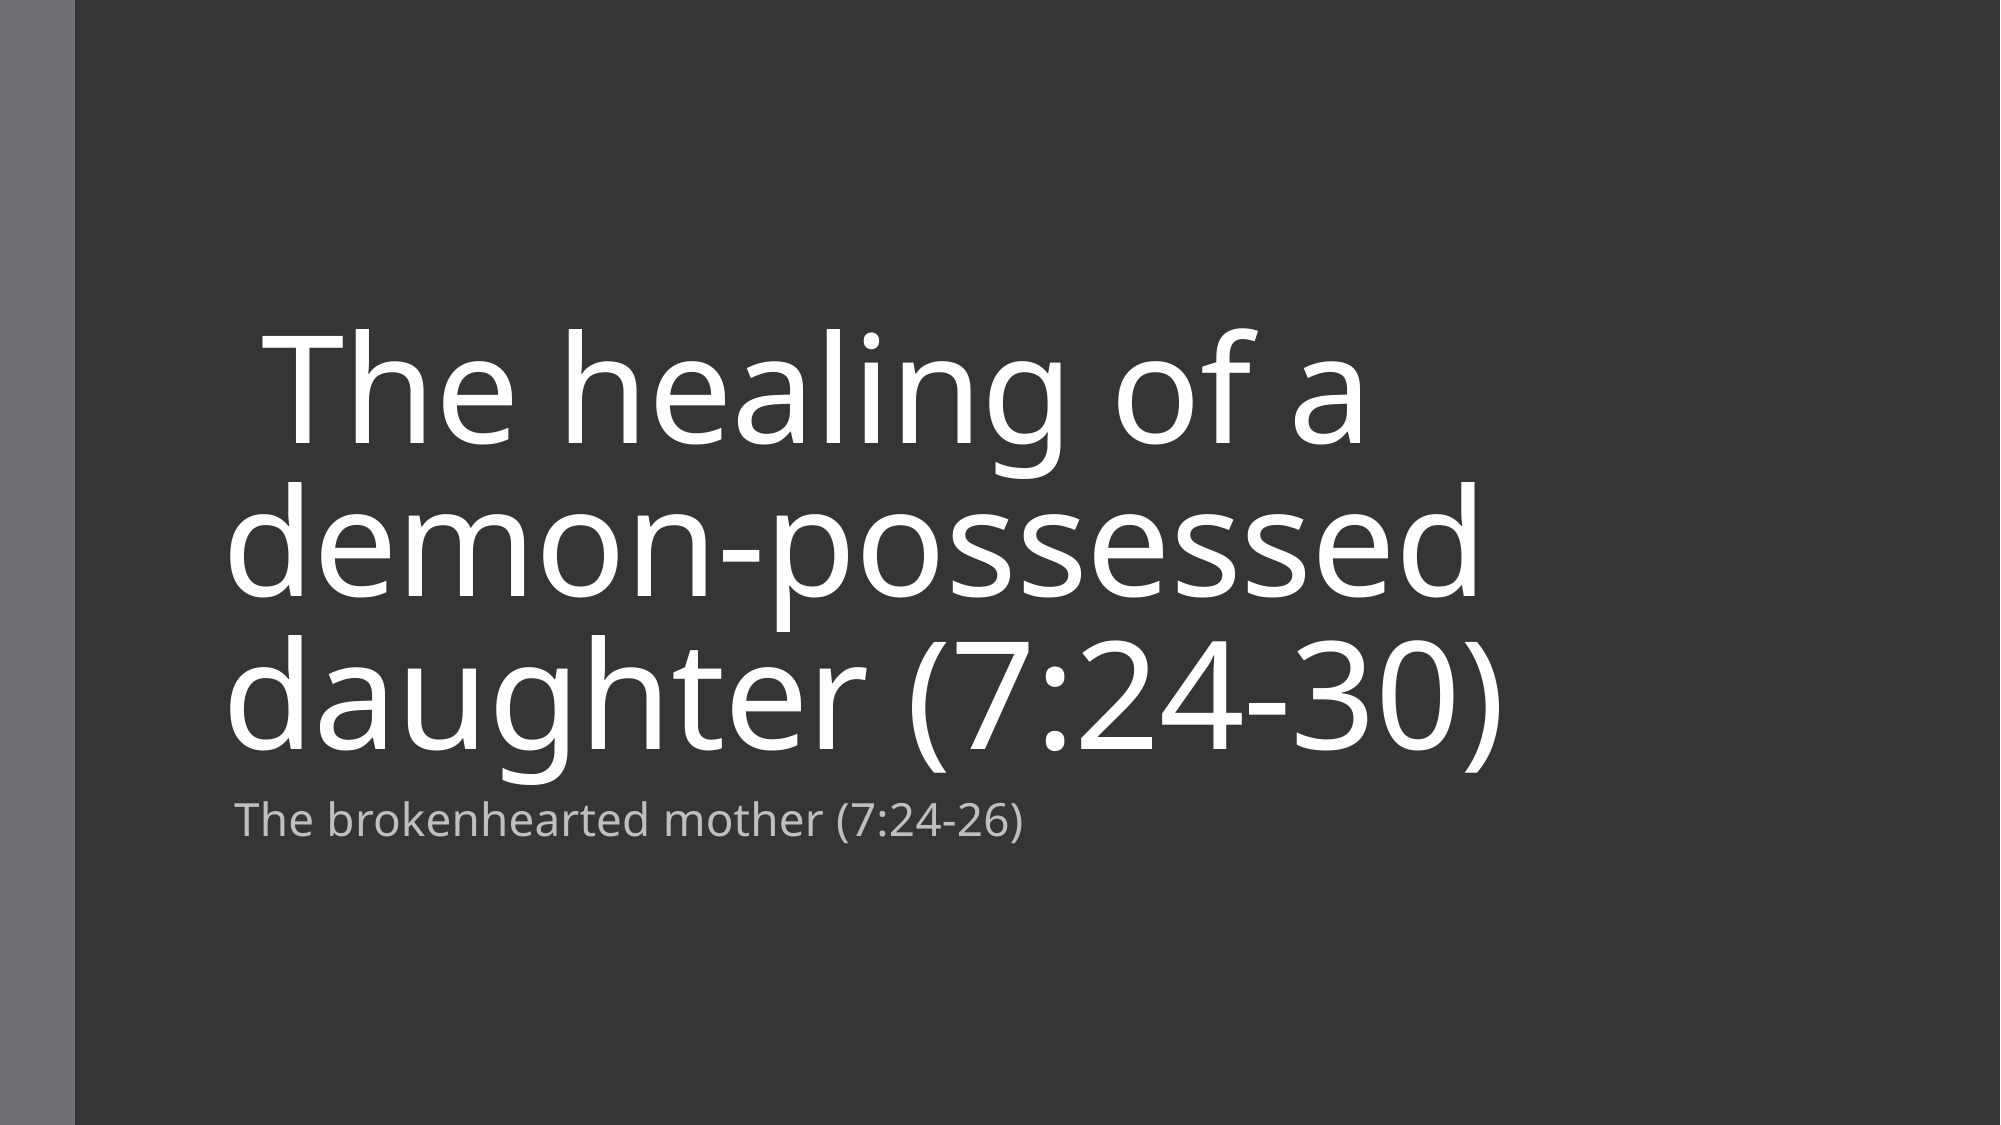

# The healing of a demon-possessed daughter (7:24-30)
 The brokenhearted mother (7:24-26)